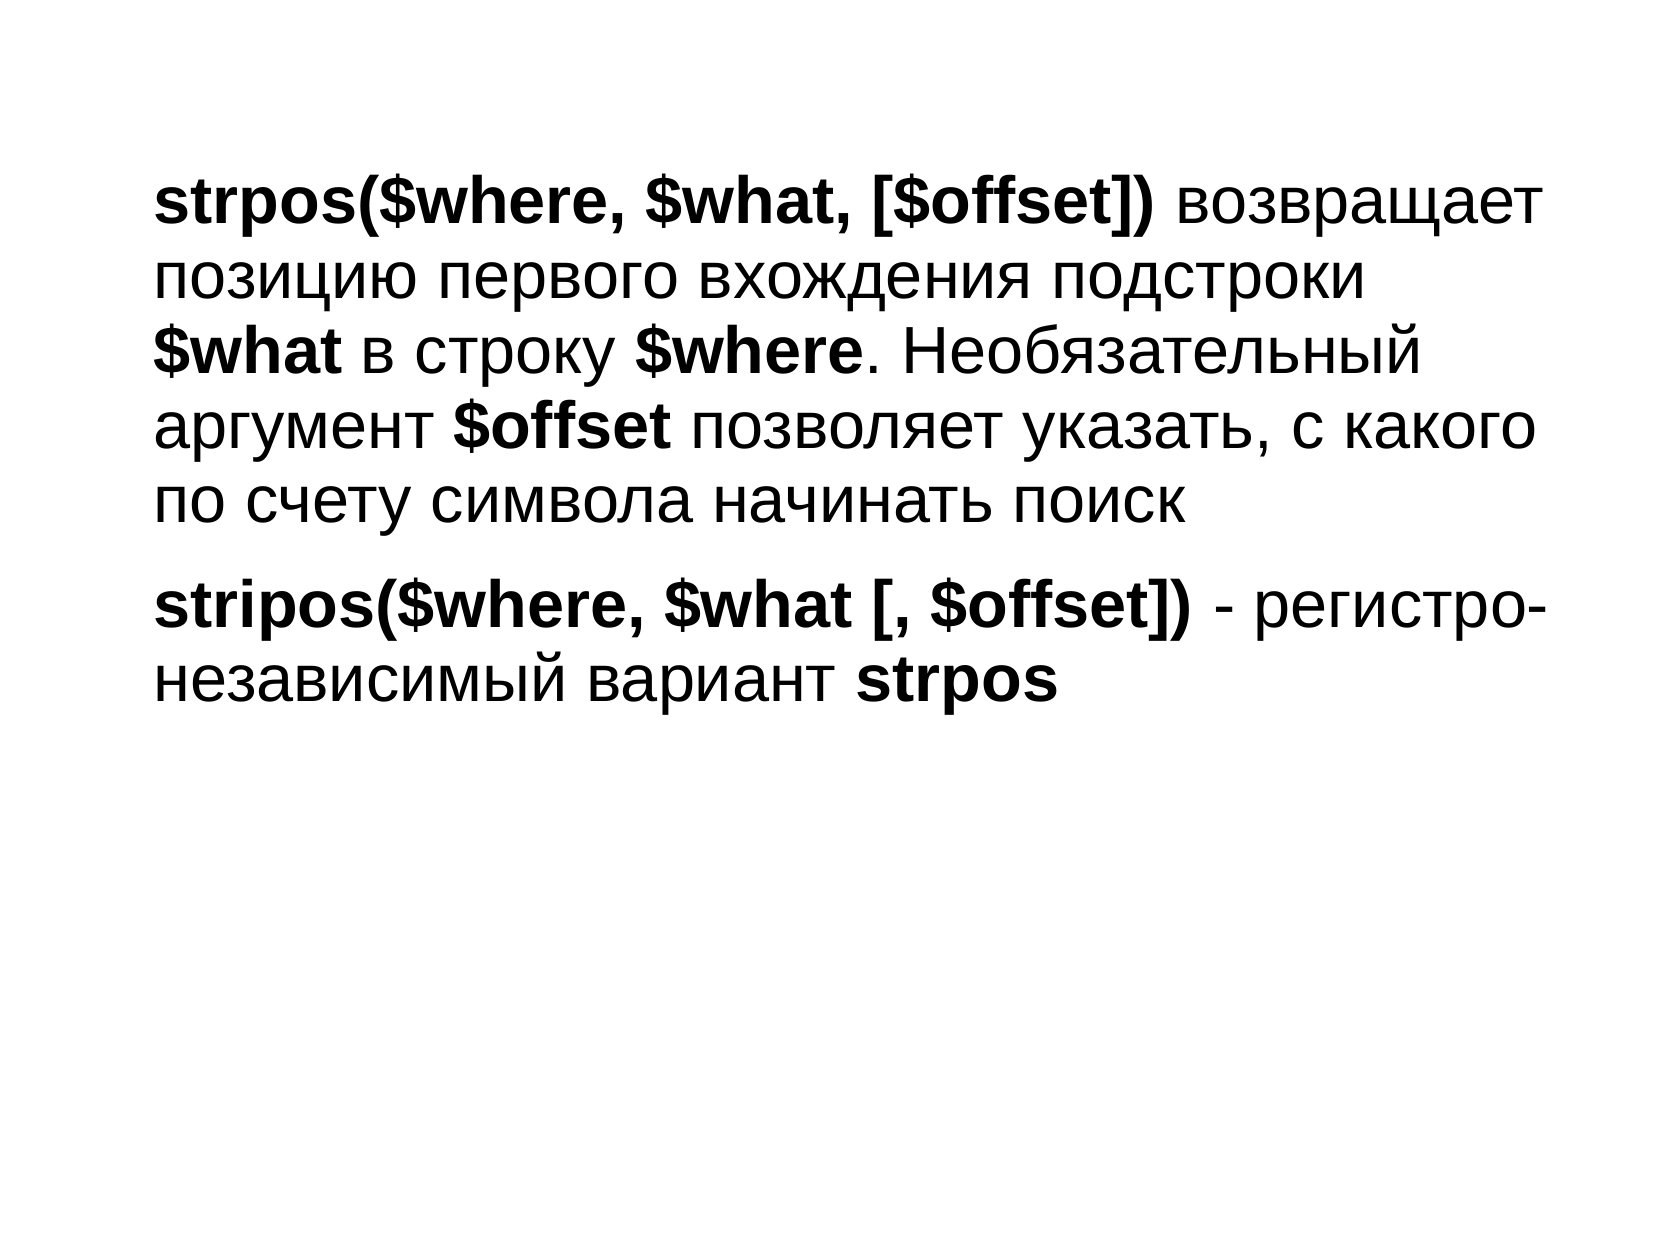

# strpos($where, $what, [$offset]) возвращает позицию первого вхождения подстроки $what в строку $where. Необязательный аргумент $offset позволяет указать, с какого по счету символа начинать поиск
stripos($where, $what [, $offset]) - регистро-независимый вариант strpos